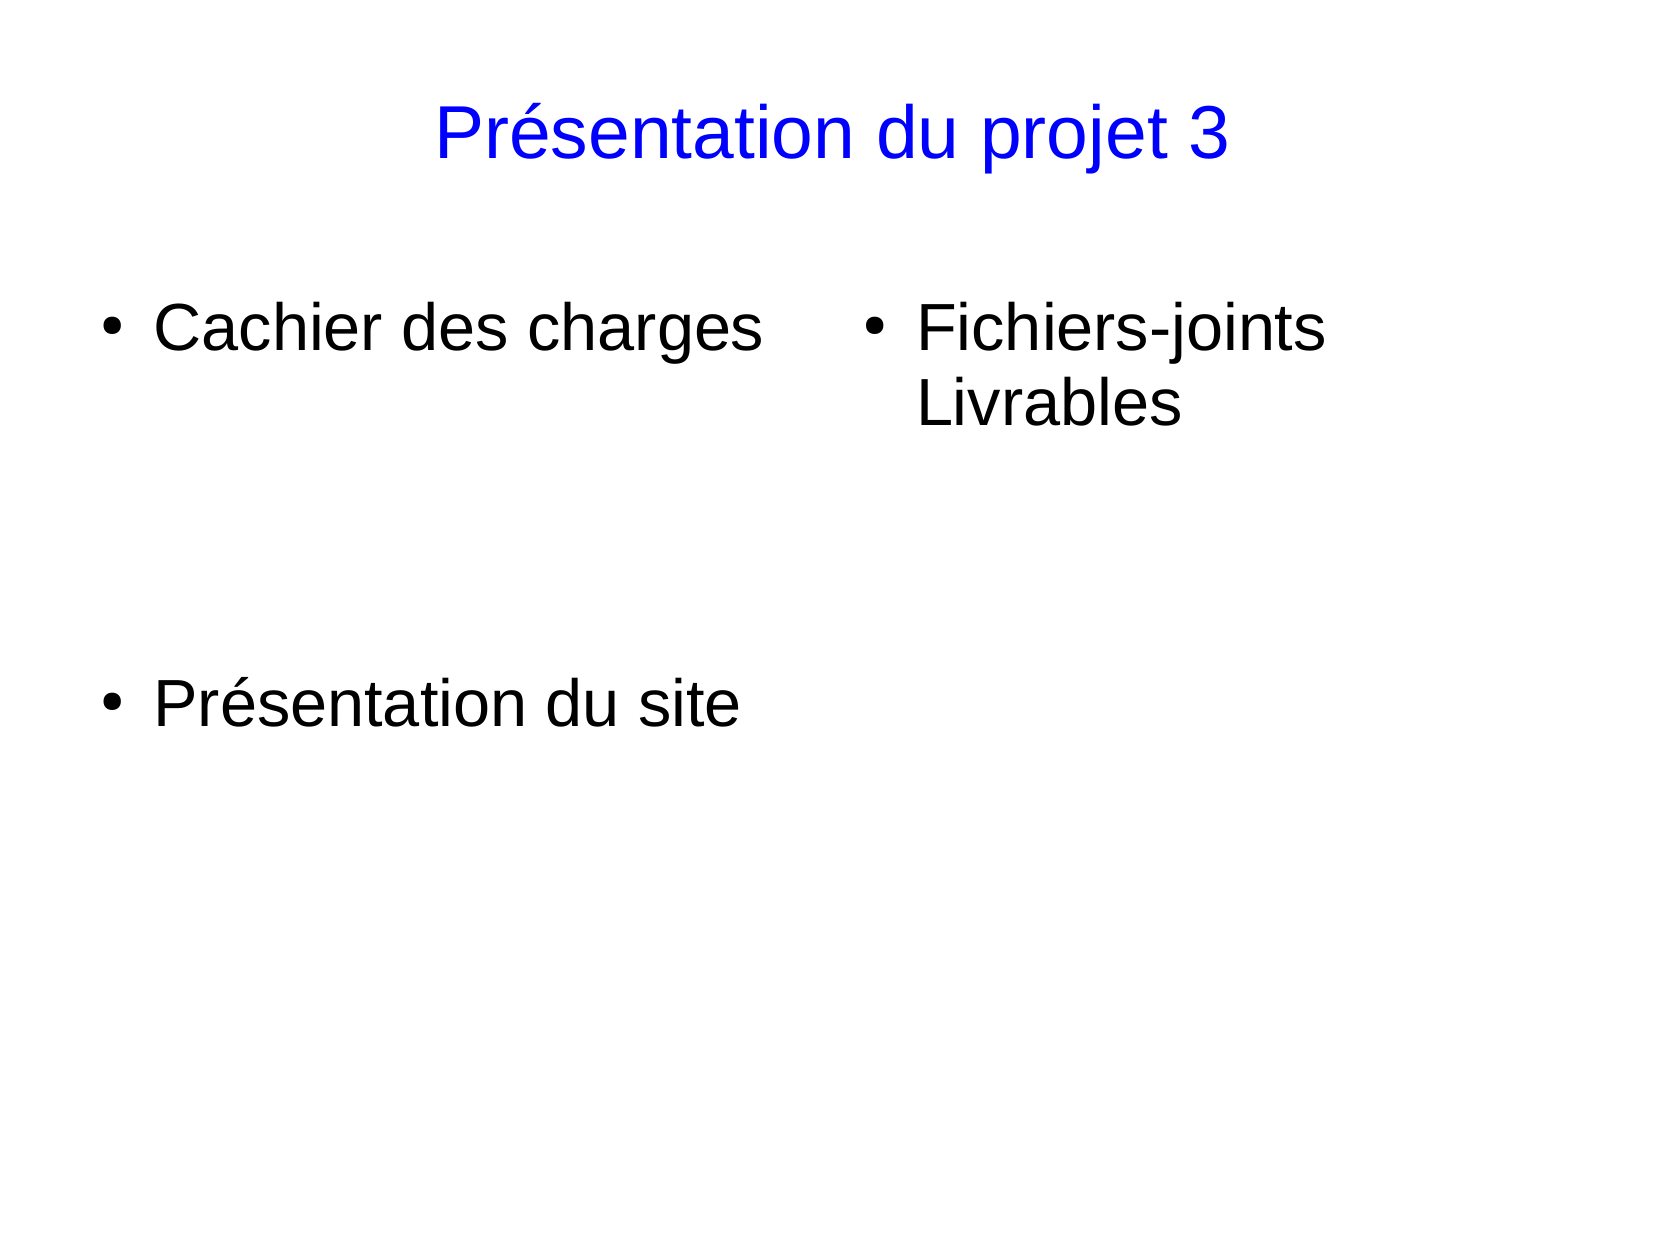

# Présentation du projet 3
Cachier des charges
Fichiers-joints Livrables
Présentation du site